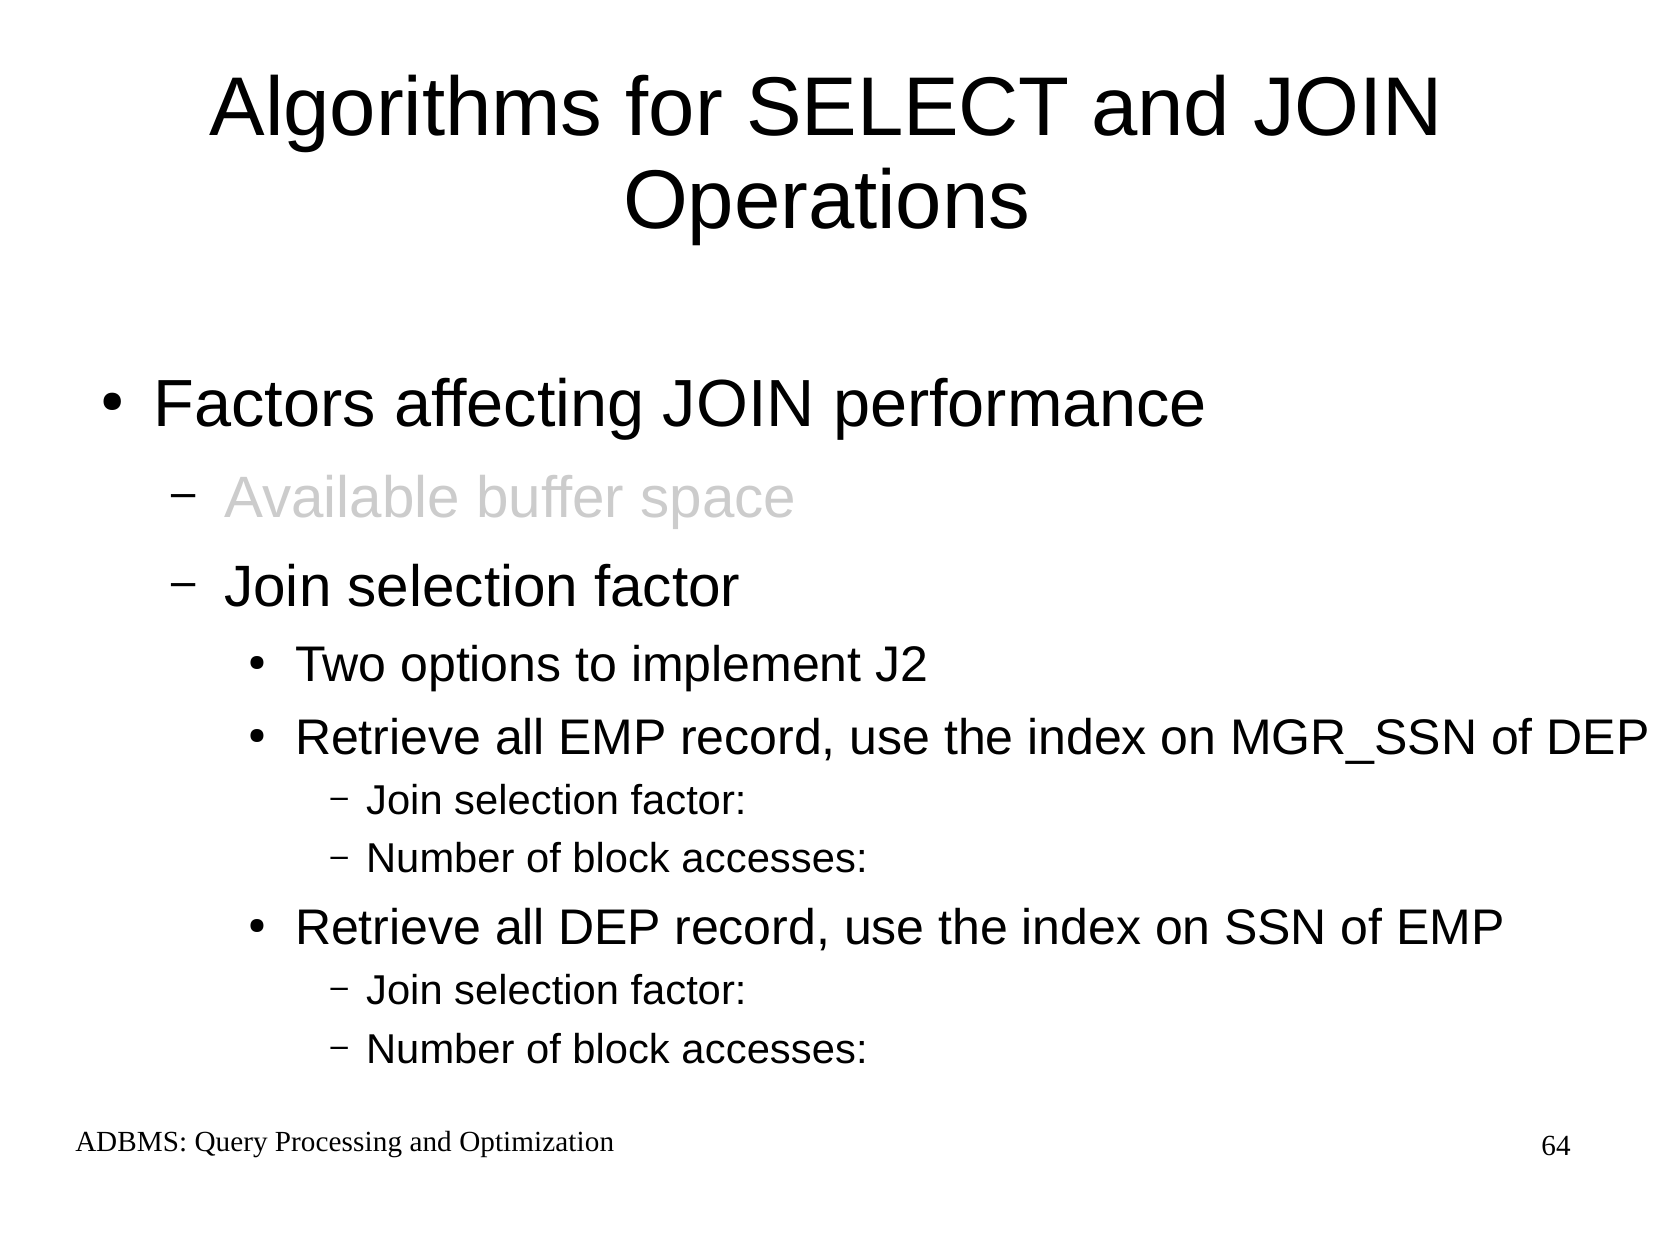

# Algorithms for SELECT and JOIN Operations
Factors affecting JOIN performance
Available buffer space
Join selection factor
Two options to implement J2
Retrieve all EMP record, use the index on MGR_SSN of DEP
Join selection factor:
Number of block accesses:
Retrieve all DEP record, use the index on SSN of EMP
Join selection factor:
Number of block accesses: